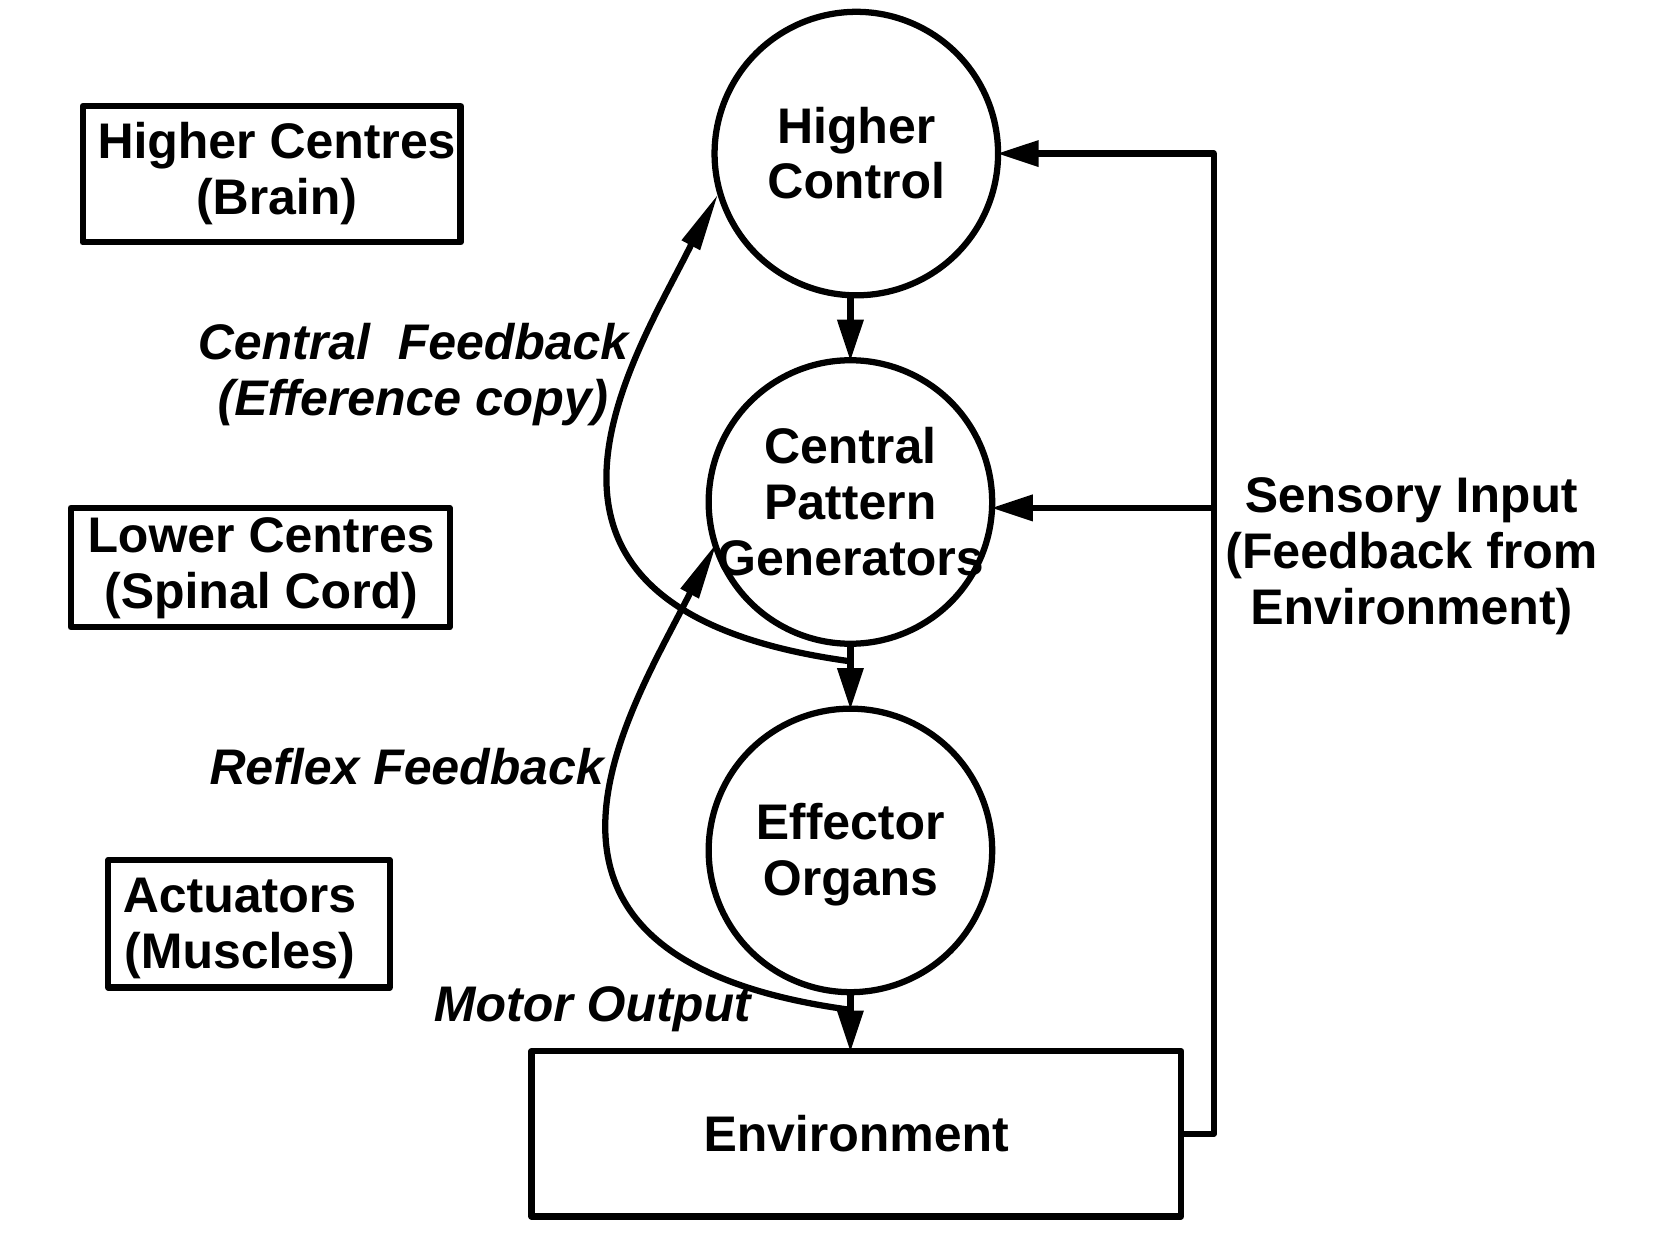

Higher
Control
Higher Centres
(Brain)
Central Feedback
(Efference copy)
Central
Pattern
Generators
Sensory Input
(Feedback from
Environment)
Lower Centres
(Spinal Cord)
Effector
Organs
Reflex Feedback
Actuators
(Muscles)
Motor Output
Environment